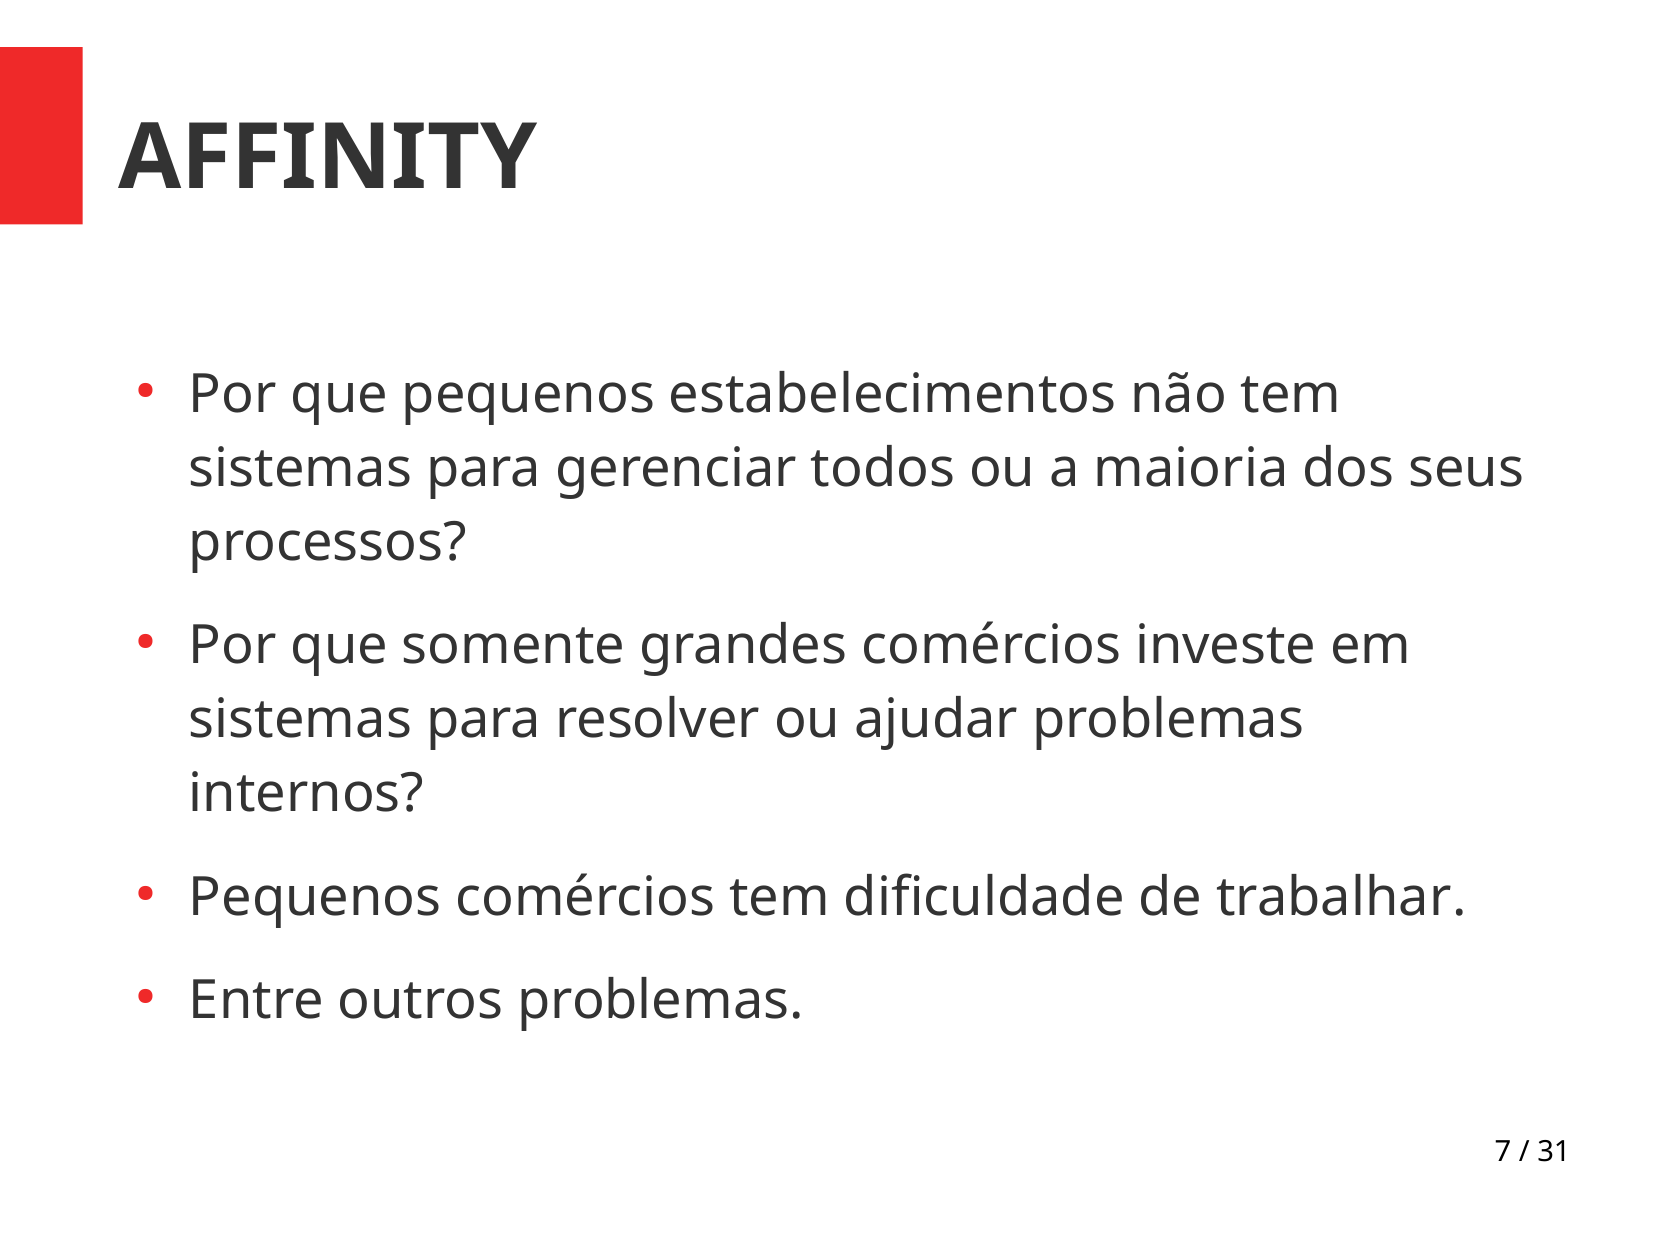

# AFFINITY
Por que pequenos estabelecimentos não tem sistemas para gerenciar todos ou a maioria dos seus processos?
Por que somente grandes comércios investe em sistemas para resolver ou ajudar problemas internos?
Pequenos comércios tem dificuldade de trabalhar.
Entre outros problemas.
7